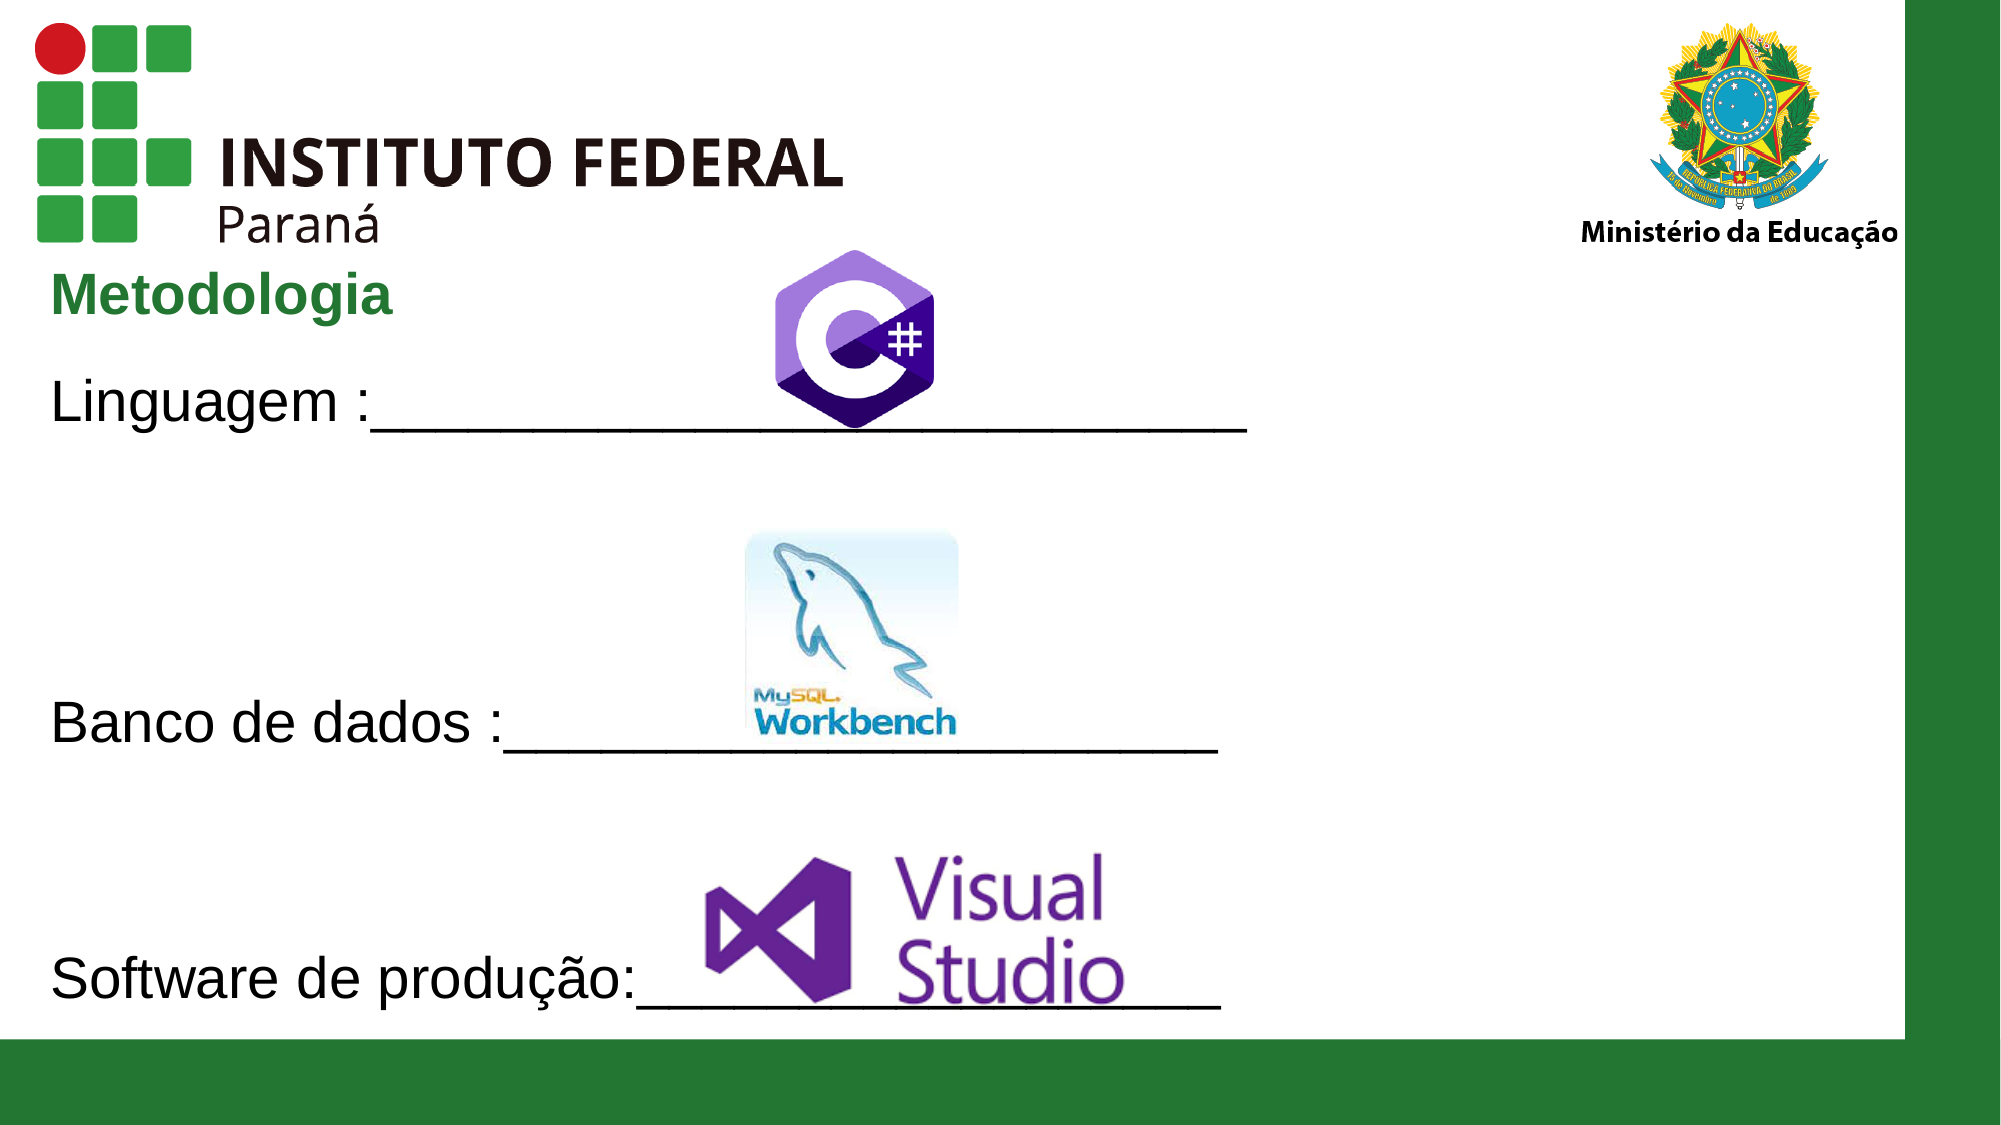

Metodologia
Linguagem :___________________________
Banco de dados :______________________
Software de produção:__________________